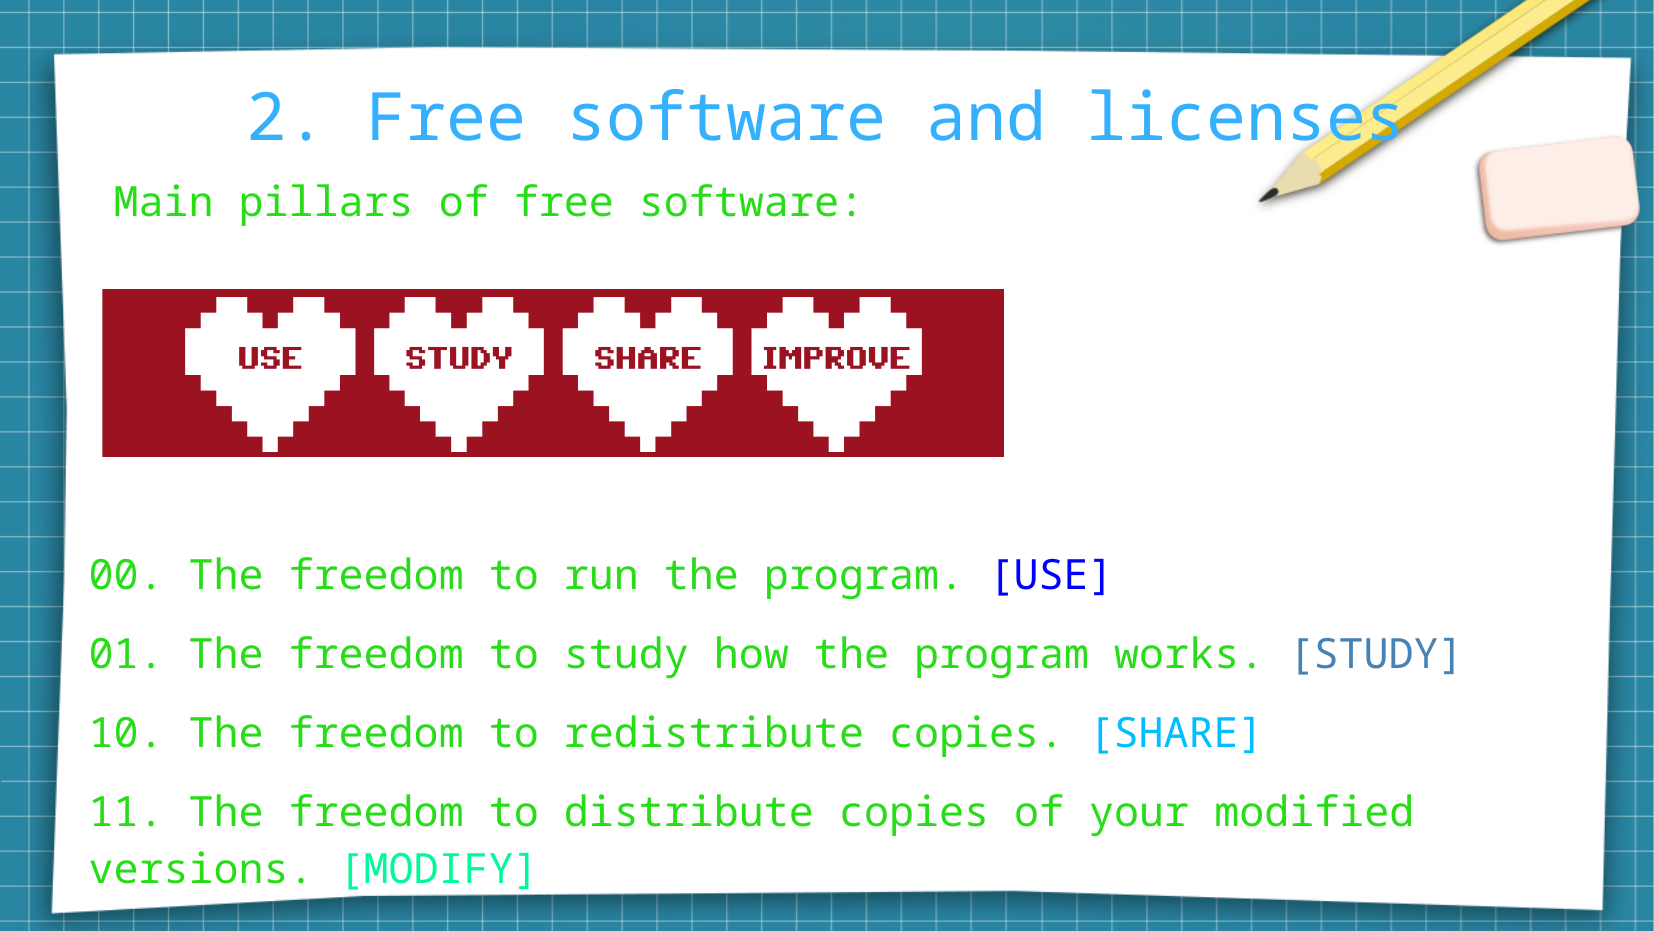

# 2. Free software and licenses
 Main pillars of free software:
00. The freedom to run the program. [USE]
01. The freedom to study how the program works. [STUDY]
10. The freedom to redistribute copies. [SHARE]
11. The freedom to distribute copies of your modified versions. [MODIFY]